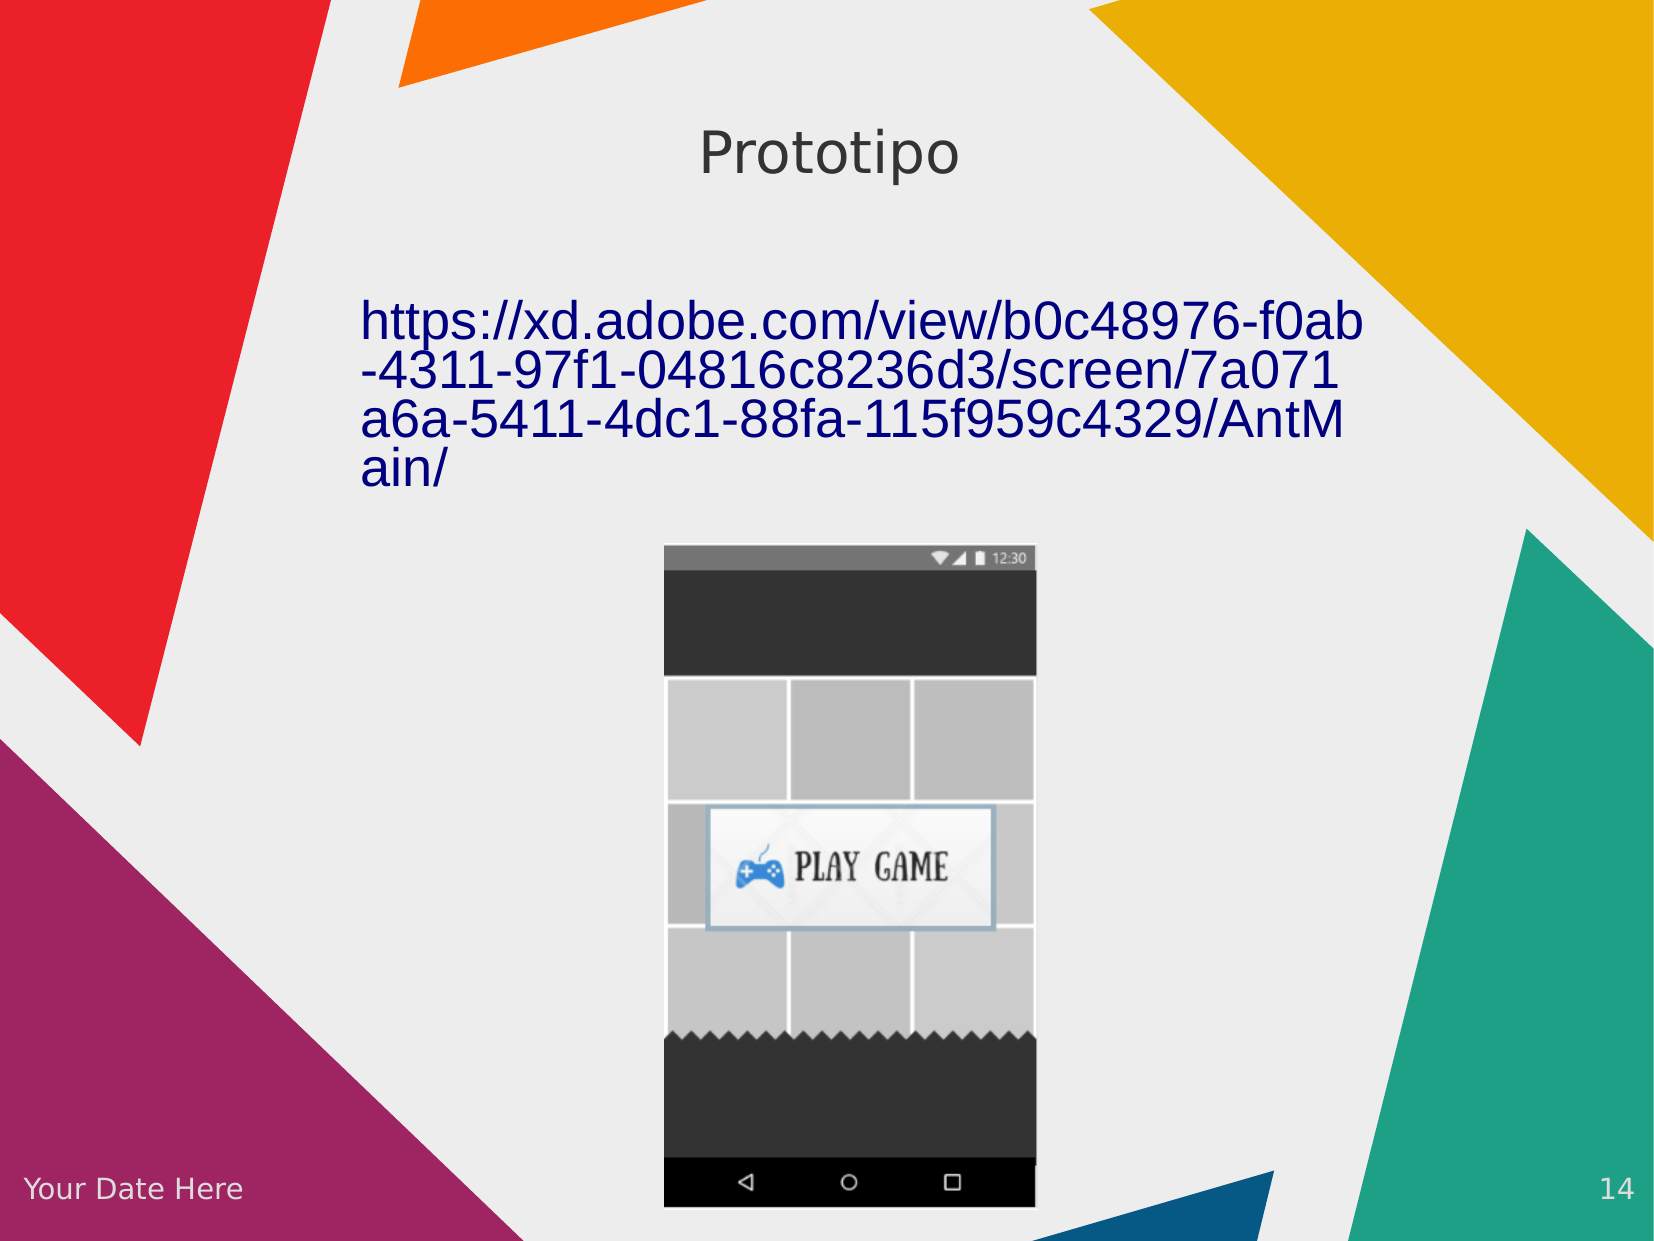

# Prototipo
https://xd.adobe.com/view/b0c48976-f0ab-4311-97f1-04816c8236d3/screen/7a071a6a-5411-4dc1-88fa-115f959c4329/AntMain/
Your Date Here
Your Footer Here
14